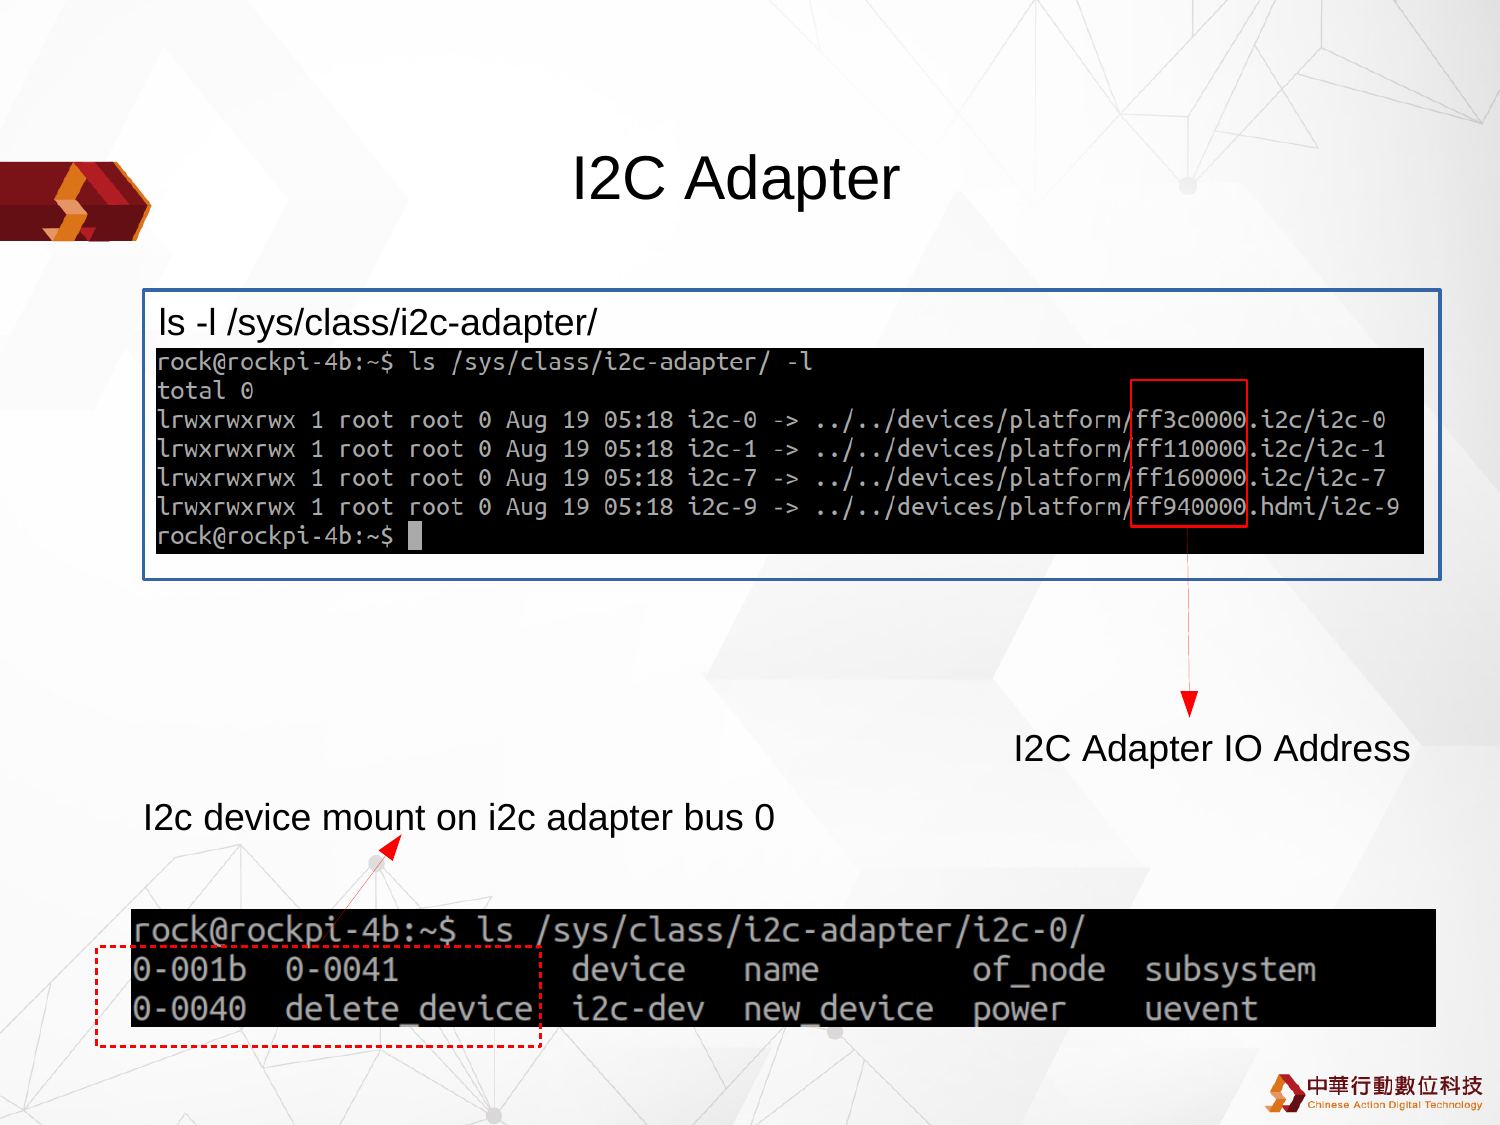

# I2C Adapter
ls -l /sys/class/i2c-adapter/
I2C Adapter IO Address
I2c device mount on i2c adapter bus 0